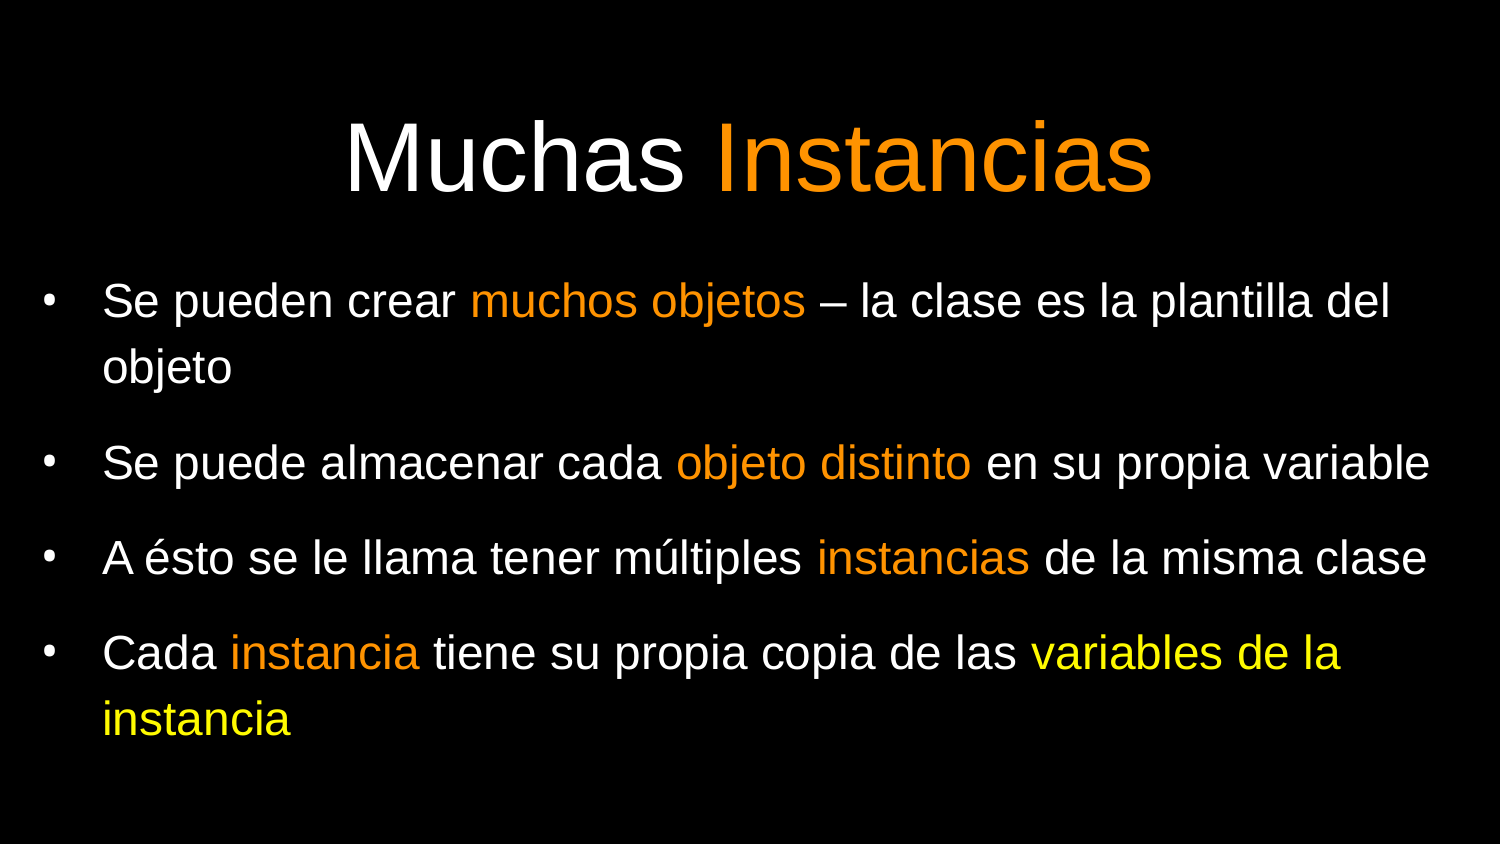

# Muchas Instancias
Se pueden crear muchos objetos – la clase es la plantilla del objeto
Se puede almacenar cada objeto distinto en su propia variable
A ésto se le llama tener múltiples instancias de la misma clase
Cada instancia tiene su propia copia de las variables de la instancia